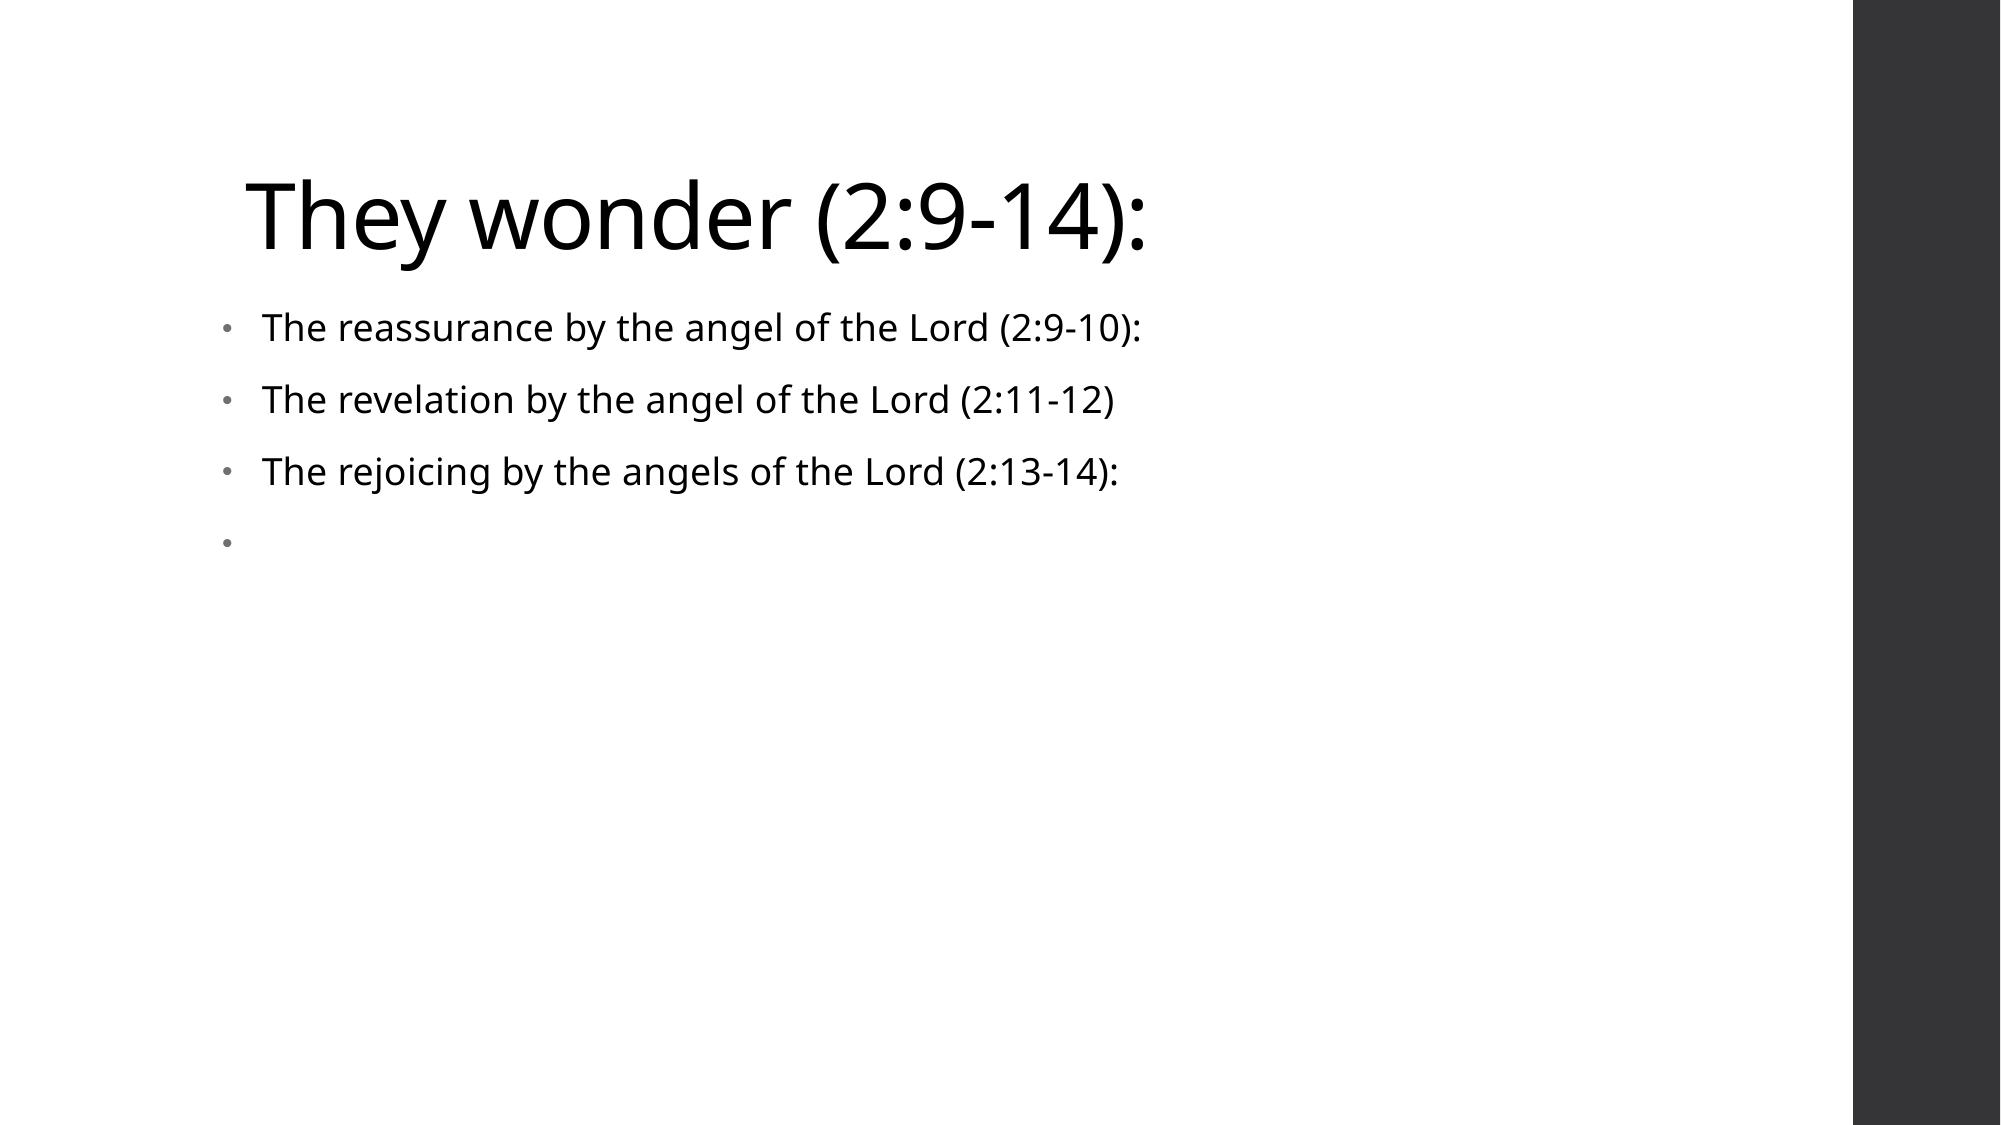

# They wonder (2:9-14):
 The reassurance by the angel of the Lord (2:9-10):
 The revelation by the angel of the Lord (2:11-12)
 The rejoicing by the angels of the Lord (2:13-14):